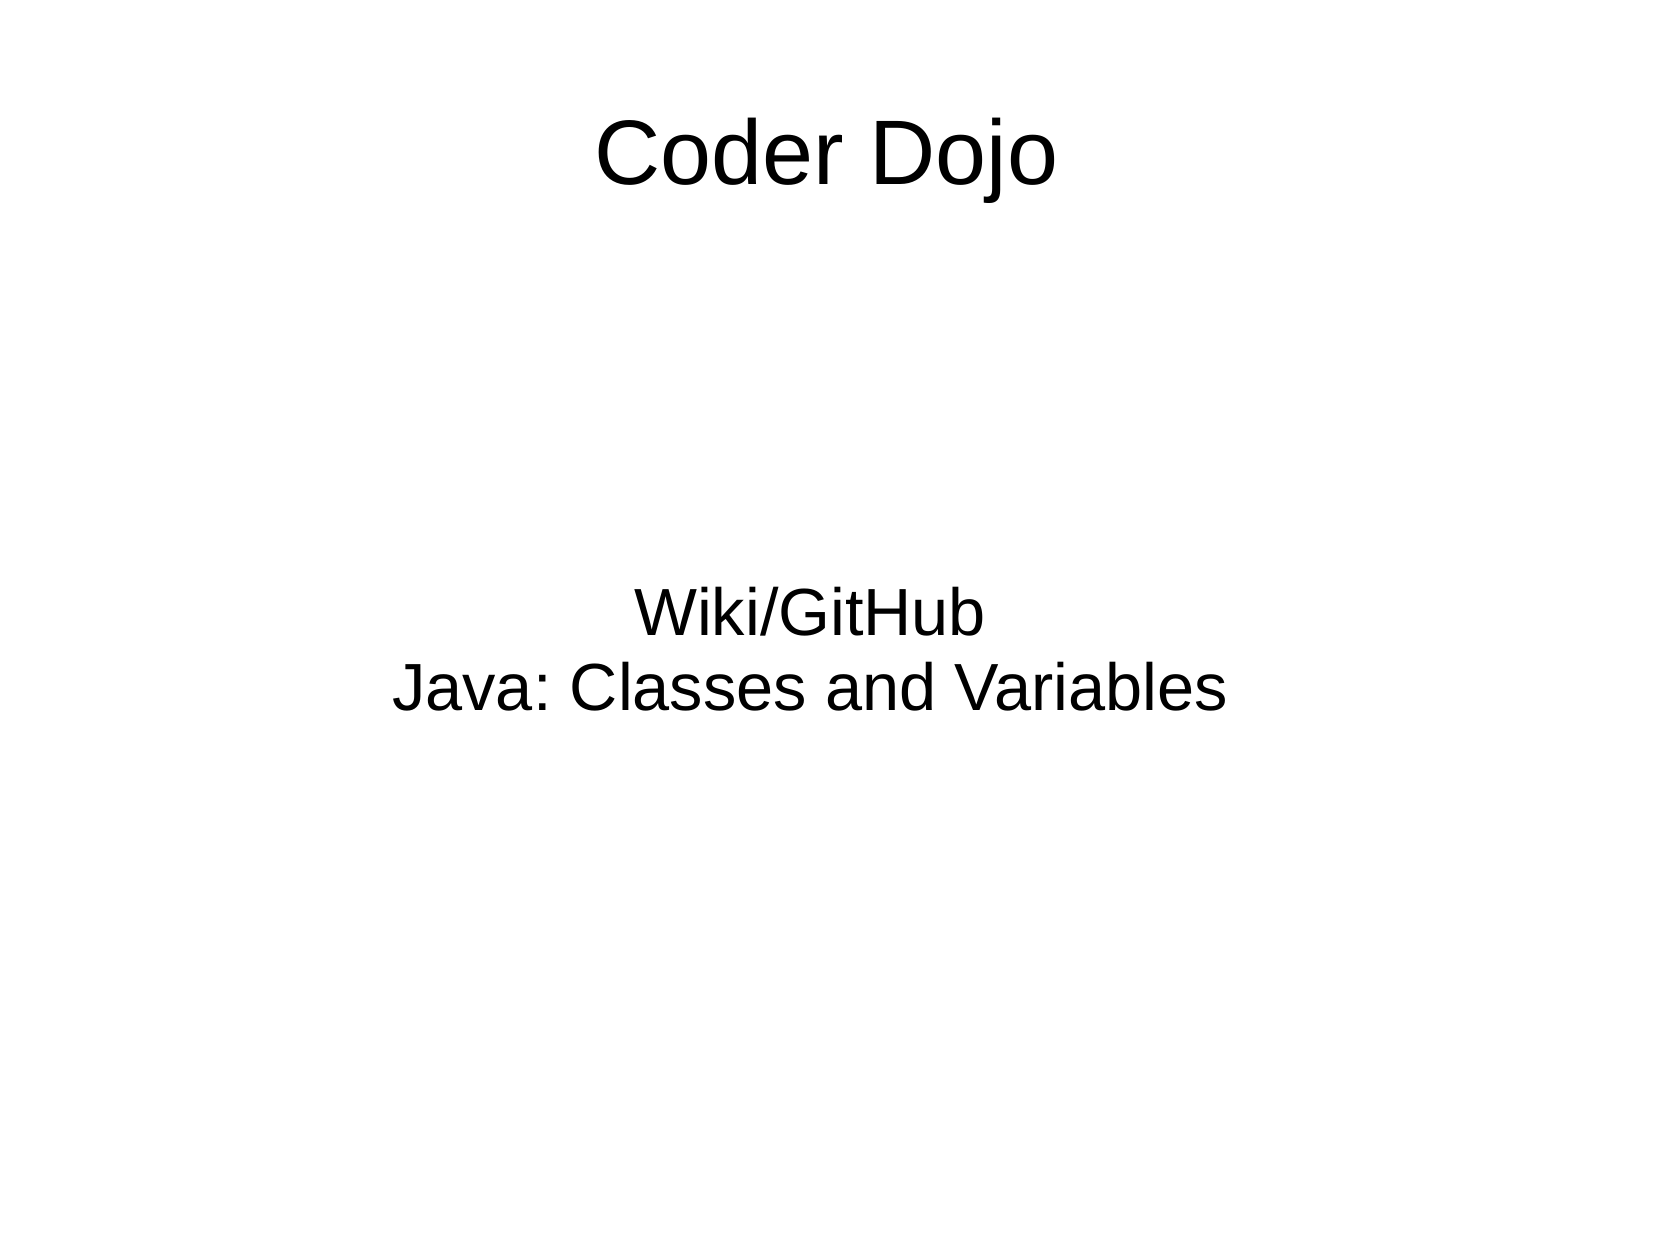

# Coder Dojo
Wiki/GitHub
Java: Classes and Variables